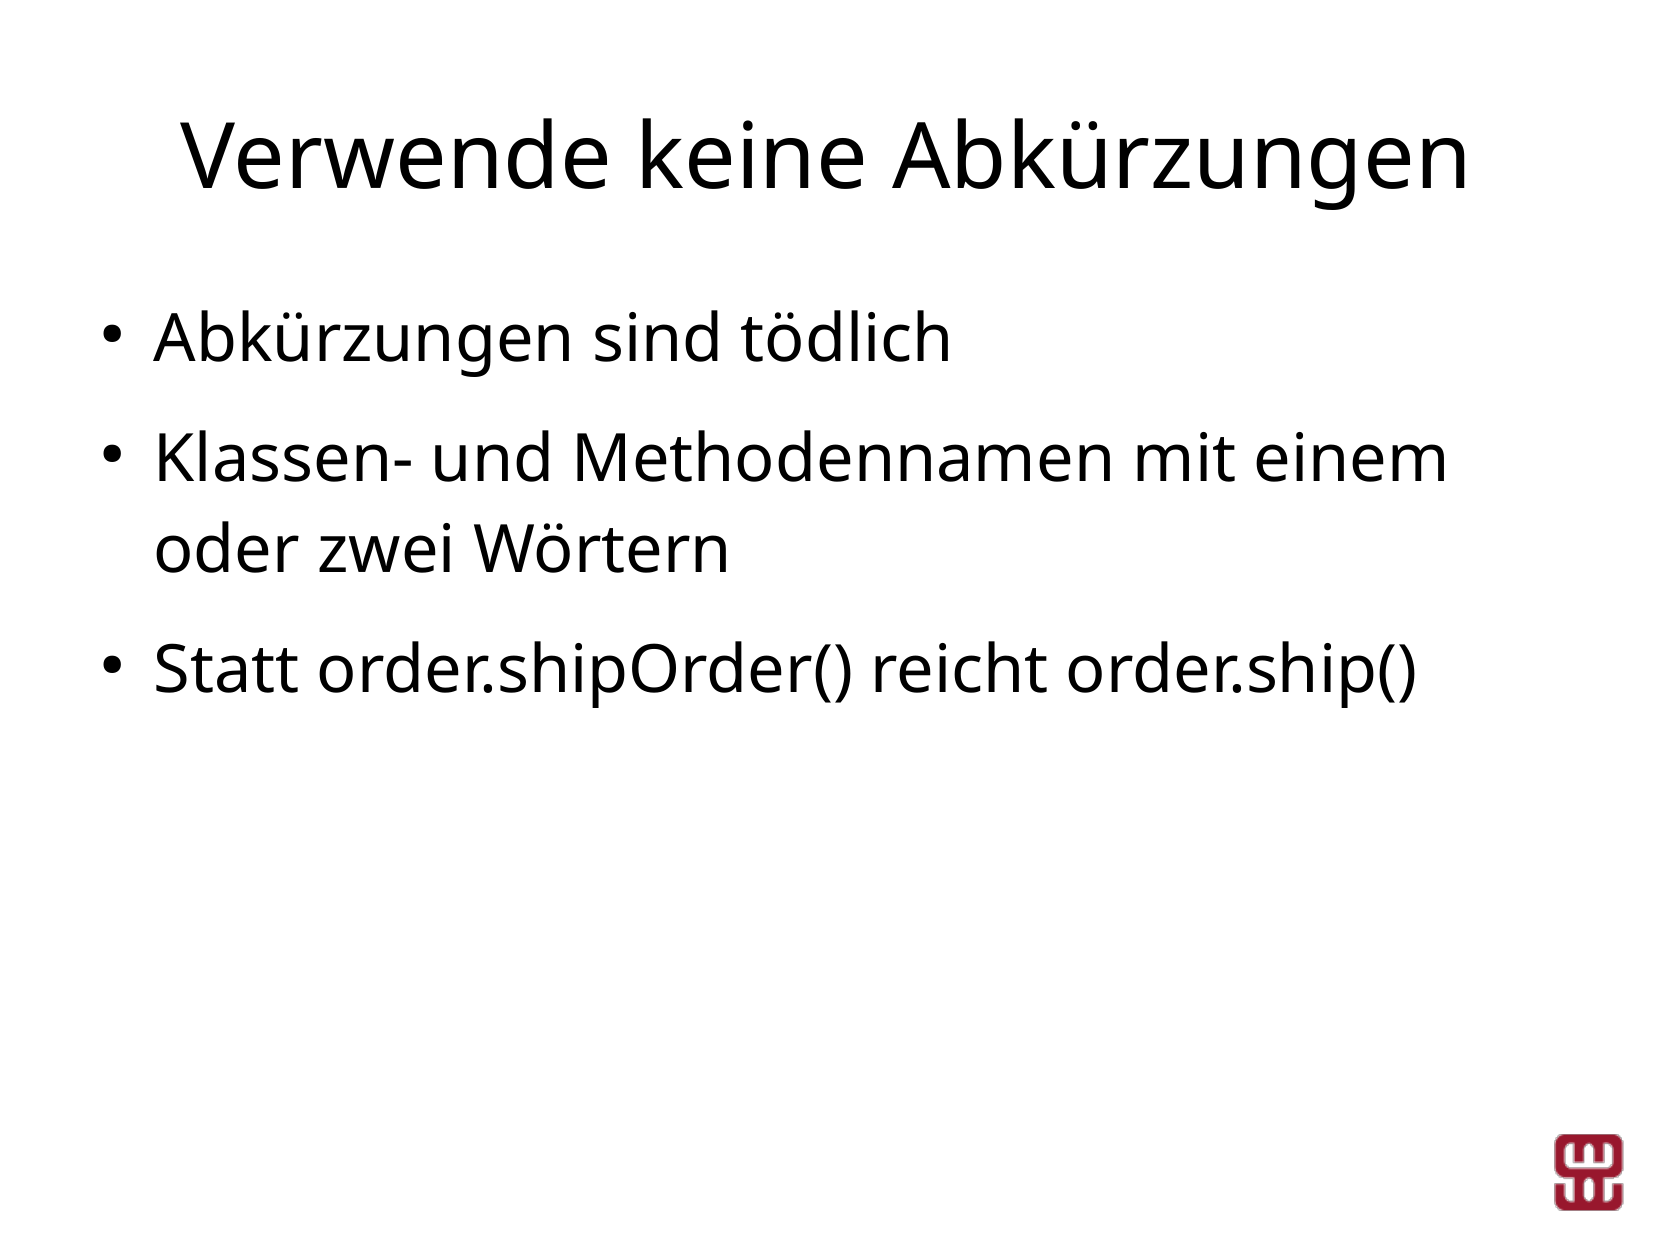

# Verwende keine Abkürzungen
Abkürzungen sind tödlich
Klassen- und Methodennamen mit einem oder zwei Wörtern
Statt order.shipOrder() reicht order.ship()